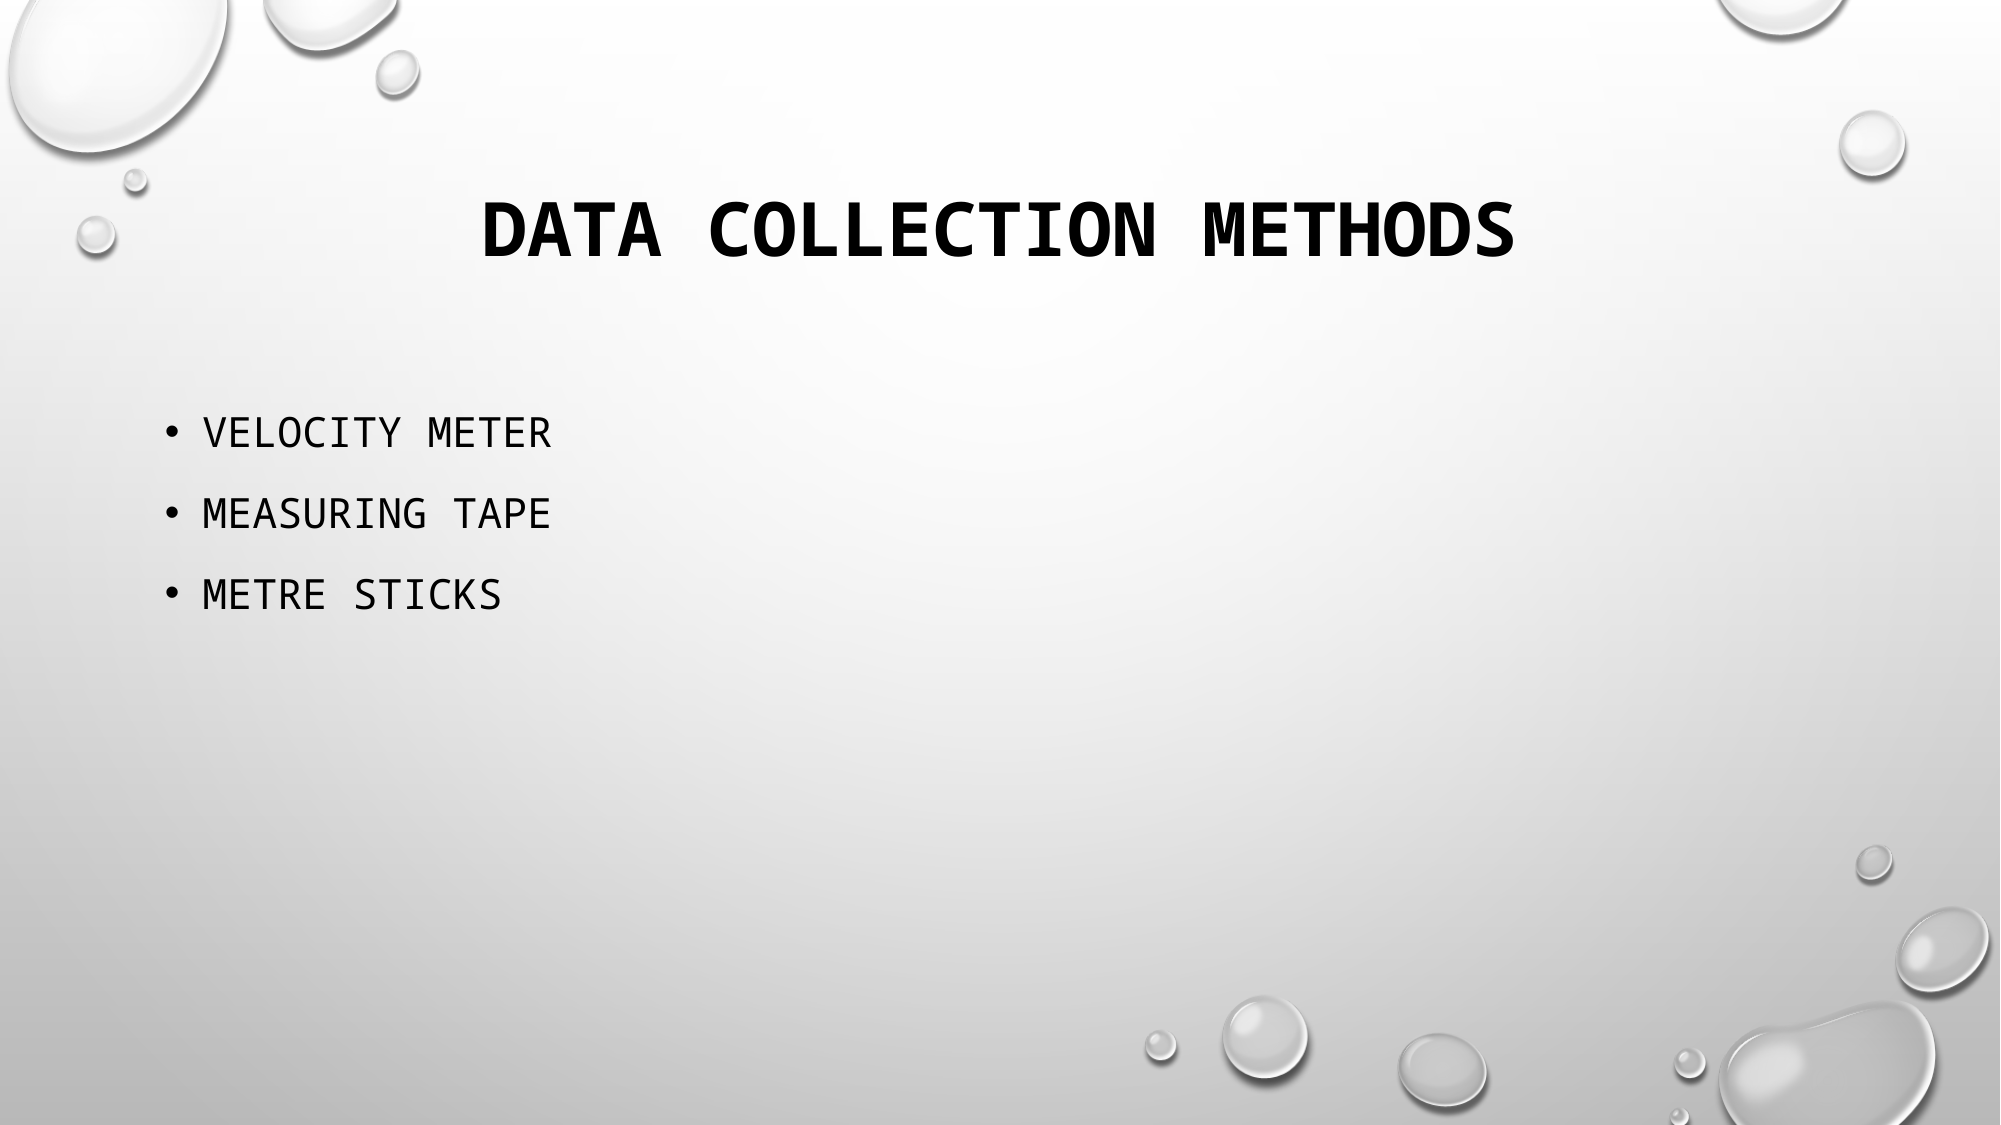

# Data collection methods
velocity meter
measuring tape
metre sticks